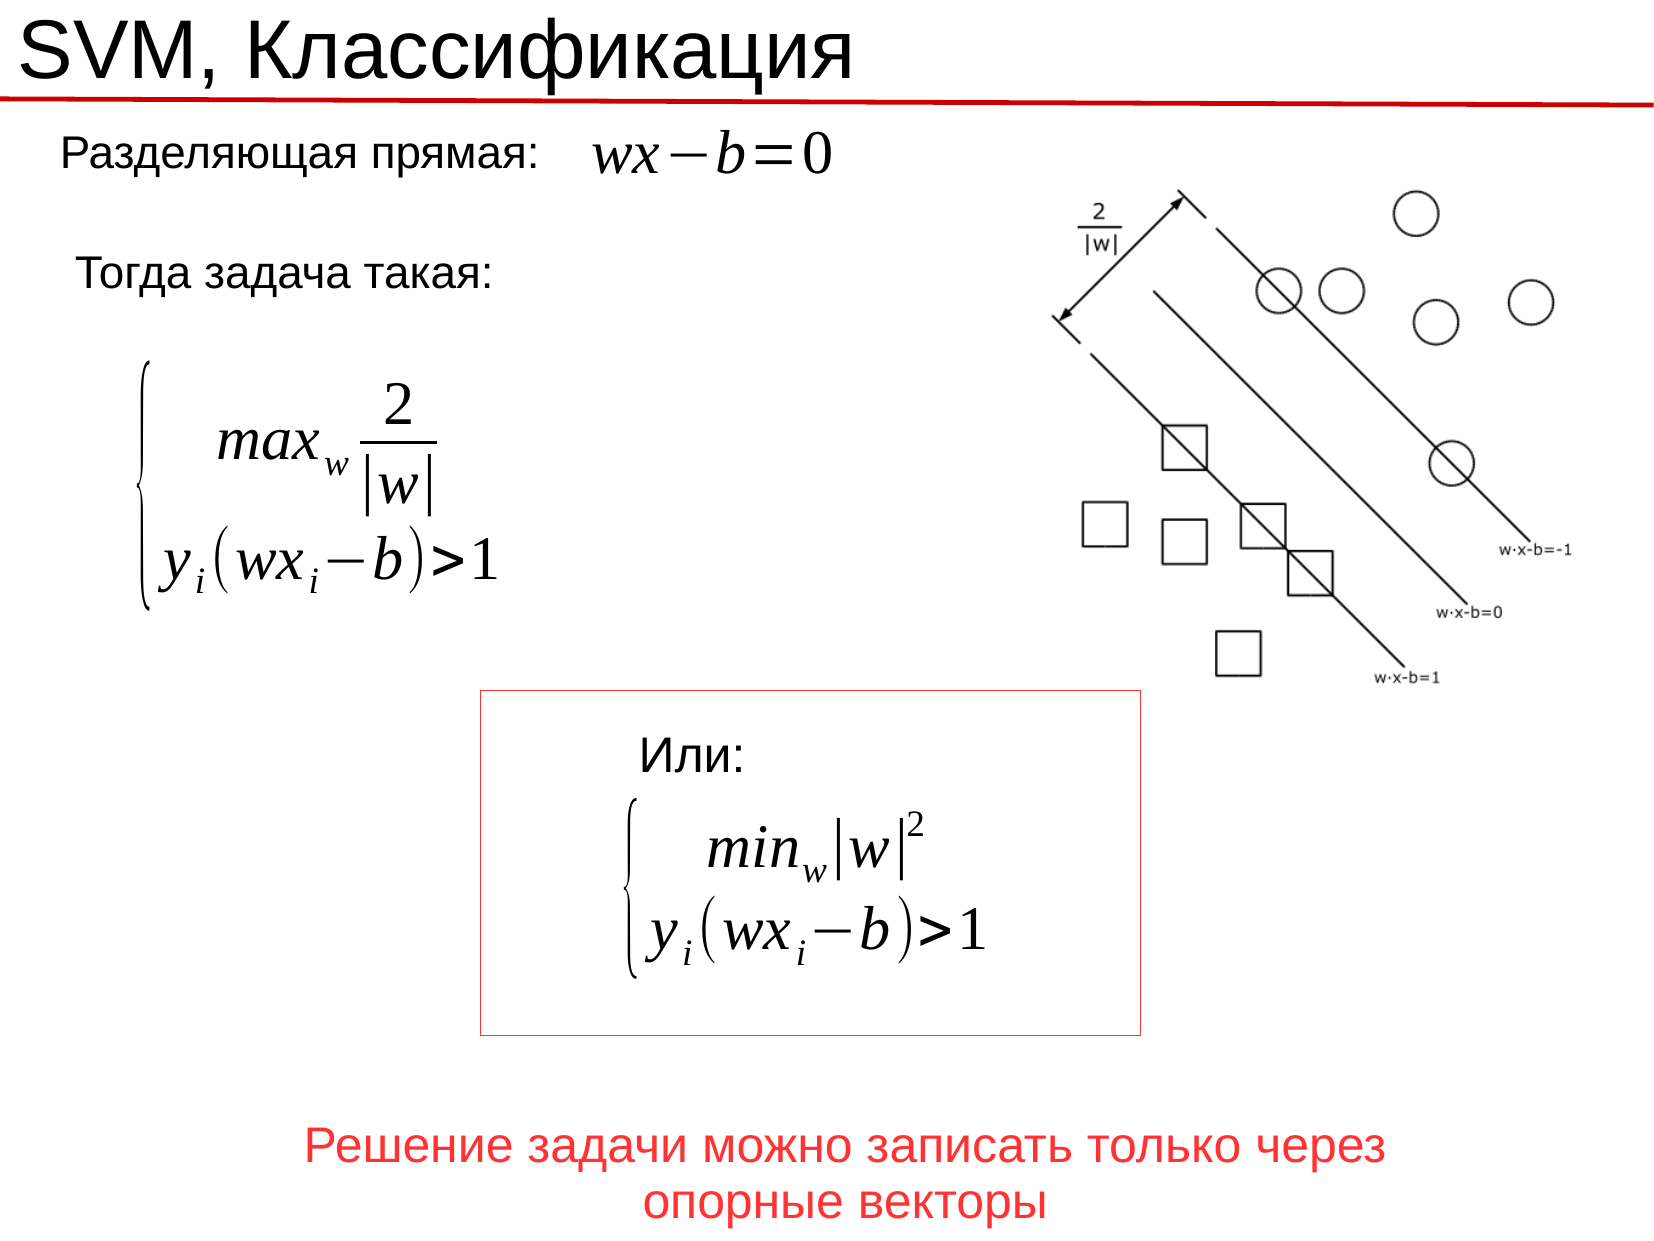

# SVM, Классификация
Разделяющая прямая:
Тогда задача такая:
Тогда предсказывать можно будет так:
Или:
Решение задачи можно записать только через опорные векторы